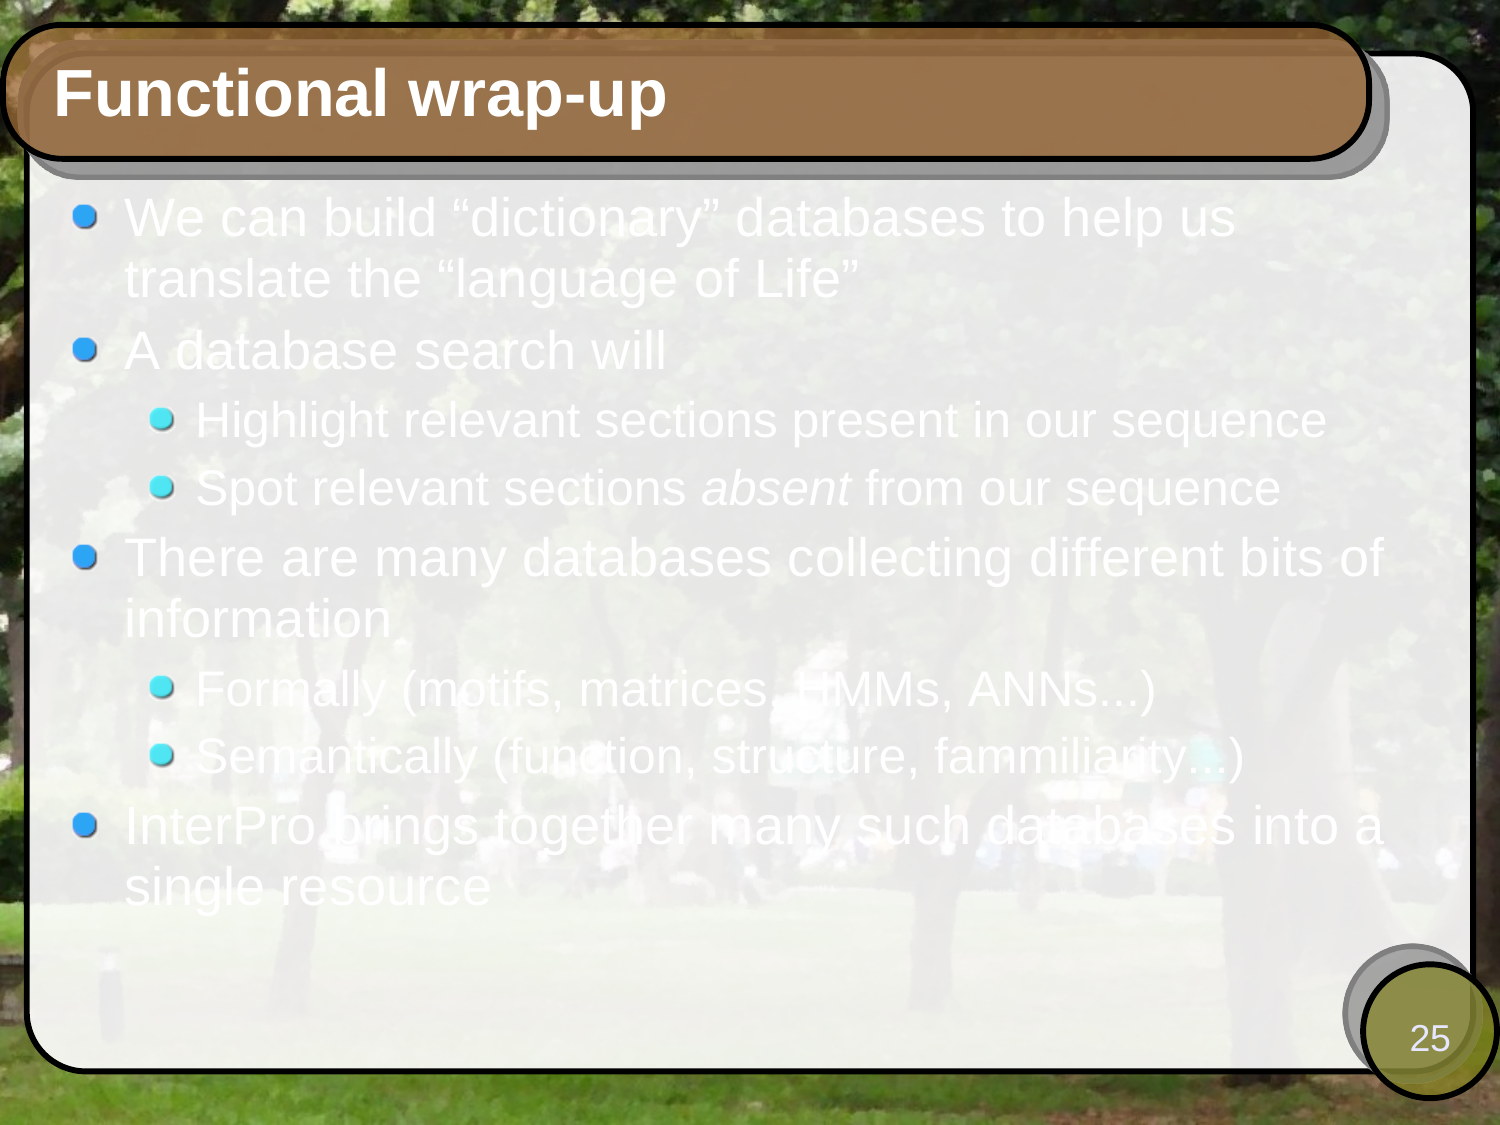

# Functional wrap-up
We can build “dictionary” databases to help us translate the “language of Life”
A database search will
Highlight relevant sections present in our sequence
Spot relevant sections absent from our sequence
There are many databases collecting different bits of information
Formally (motifs, matrices, HMMs, ANNs...)
Semantically (function, structure, fammiliarity...)
InterPro brings together many such databases into a single resource
25